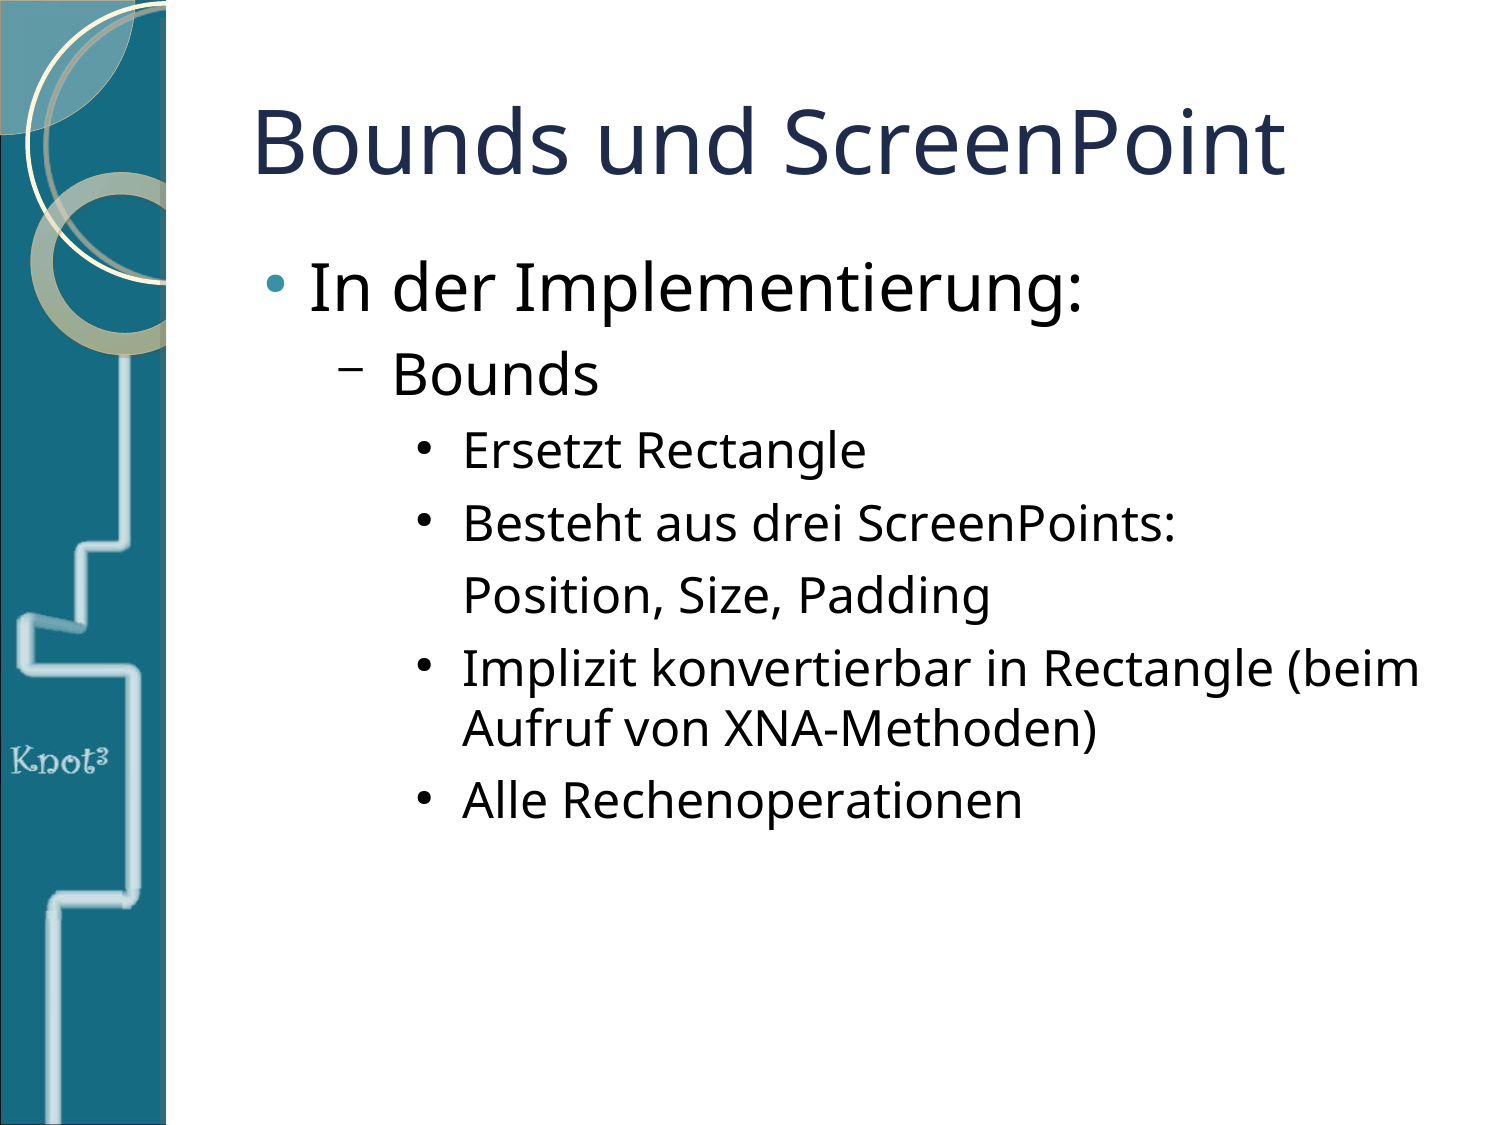

# Bounds und ScreenPoint
In der Implementierung:
Bounds
Ersetzt Rectangle
Besteht aus drei ScreenPoints:
Position, Size, Padding
Implizit konvertierbar in Rectangle (beim Aufruf von XNA-Methoden)
Alle Rechenoperationen